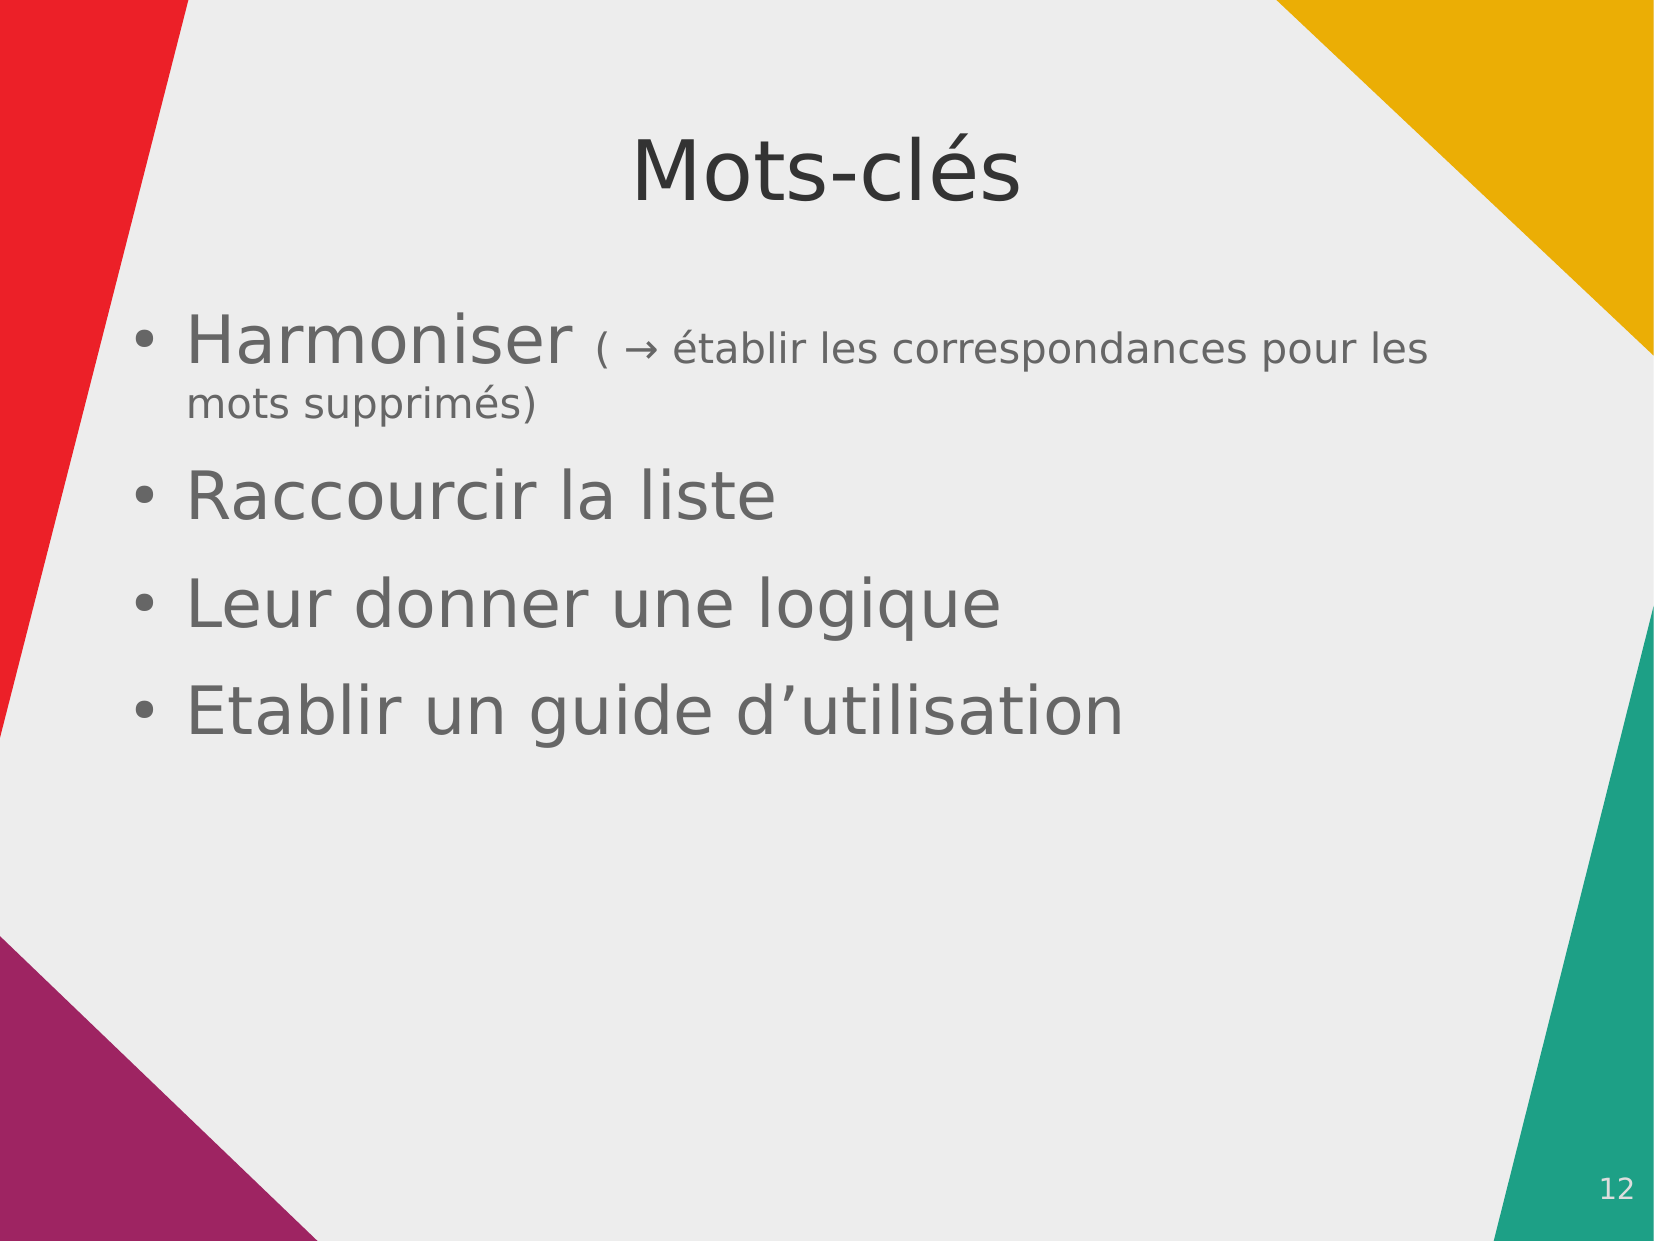

# Mots-clés
Harmoniser ( → établir les correspondances pour les mots supprimés)
Raccourcir la liste
Leur donner une logique
Etablir un guide d’utilisation
12